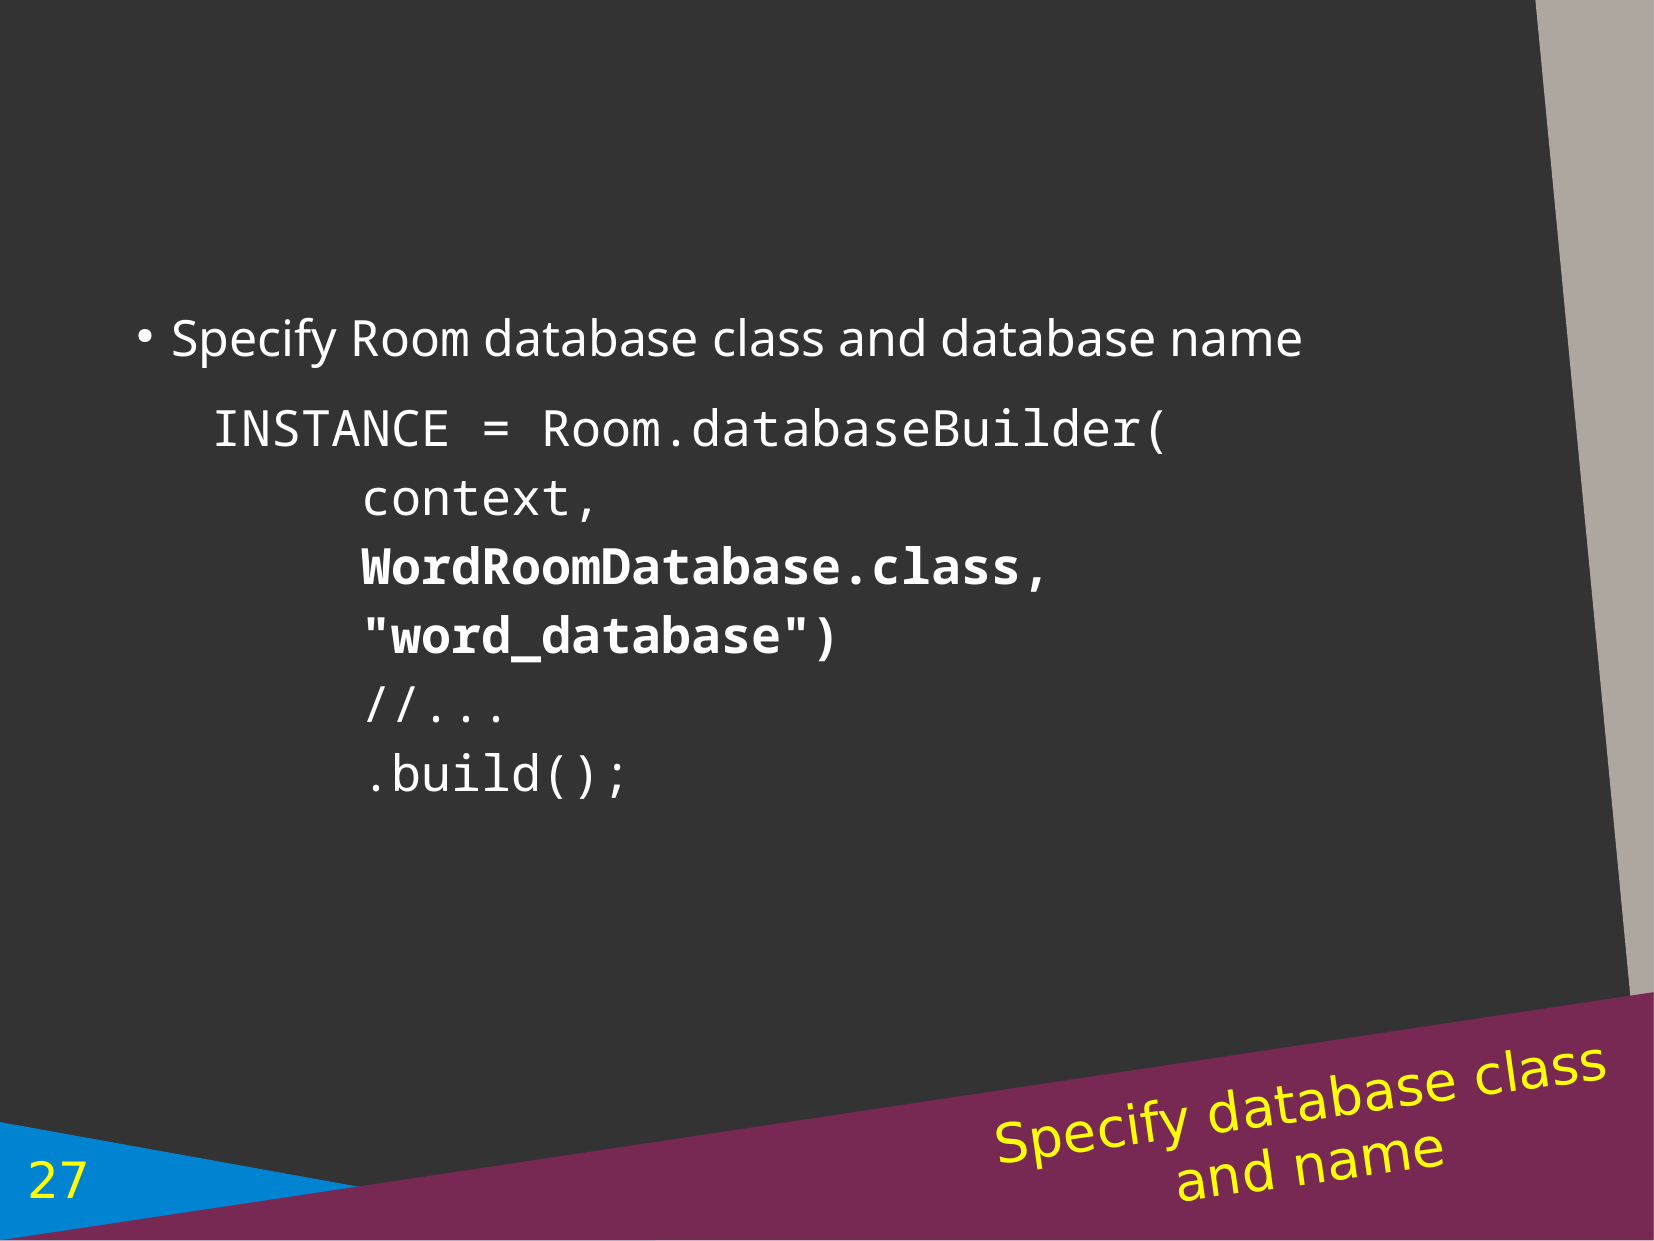

Specify Room database class and database name
INSTANCE = Room.databaseBuilder(
context,
WordRoomDatabase.class, "word_database")
//...
.build();
# Specify database class and name
27